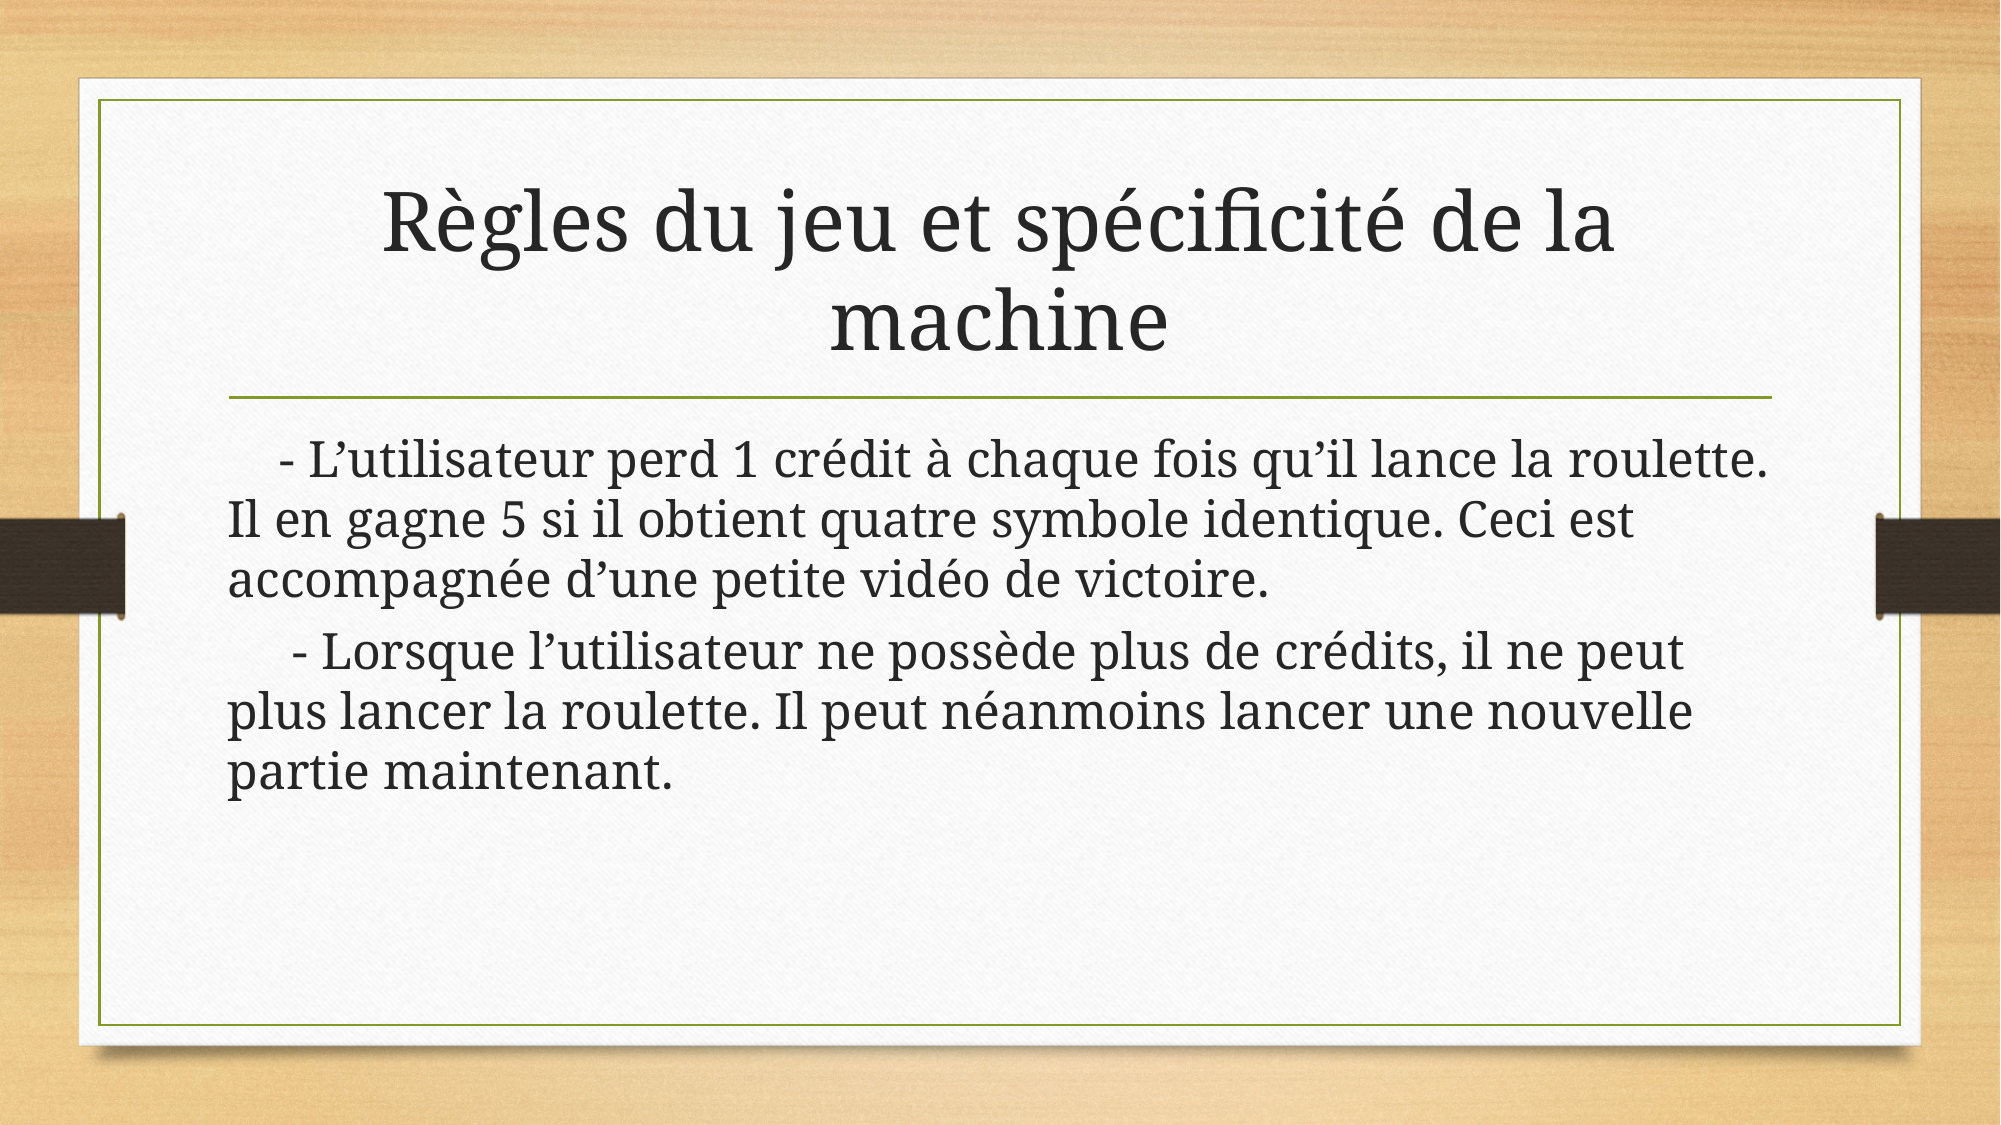

# Règles du jeu et spécificité de la machine
 - L’utilisateur perd 1 crédit à chaque fois qu’il lance la roulette. Il en gagne 5 si il obtient quatre symbole identique. Ceci est accompagnée d’une petite vidéo de victoire.
 - Lorsque l’utilisateur ne possède plus de crédits, il ne peut plus lancer la roulette. Il peut néanmoins lancer une nouvelle partie maintenant.